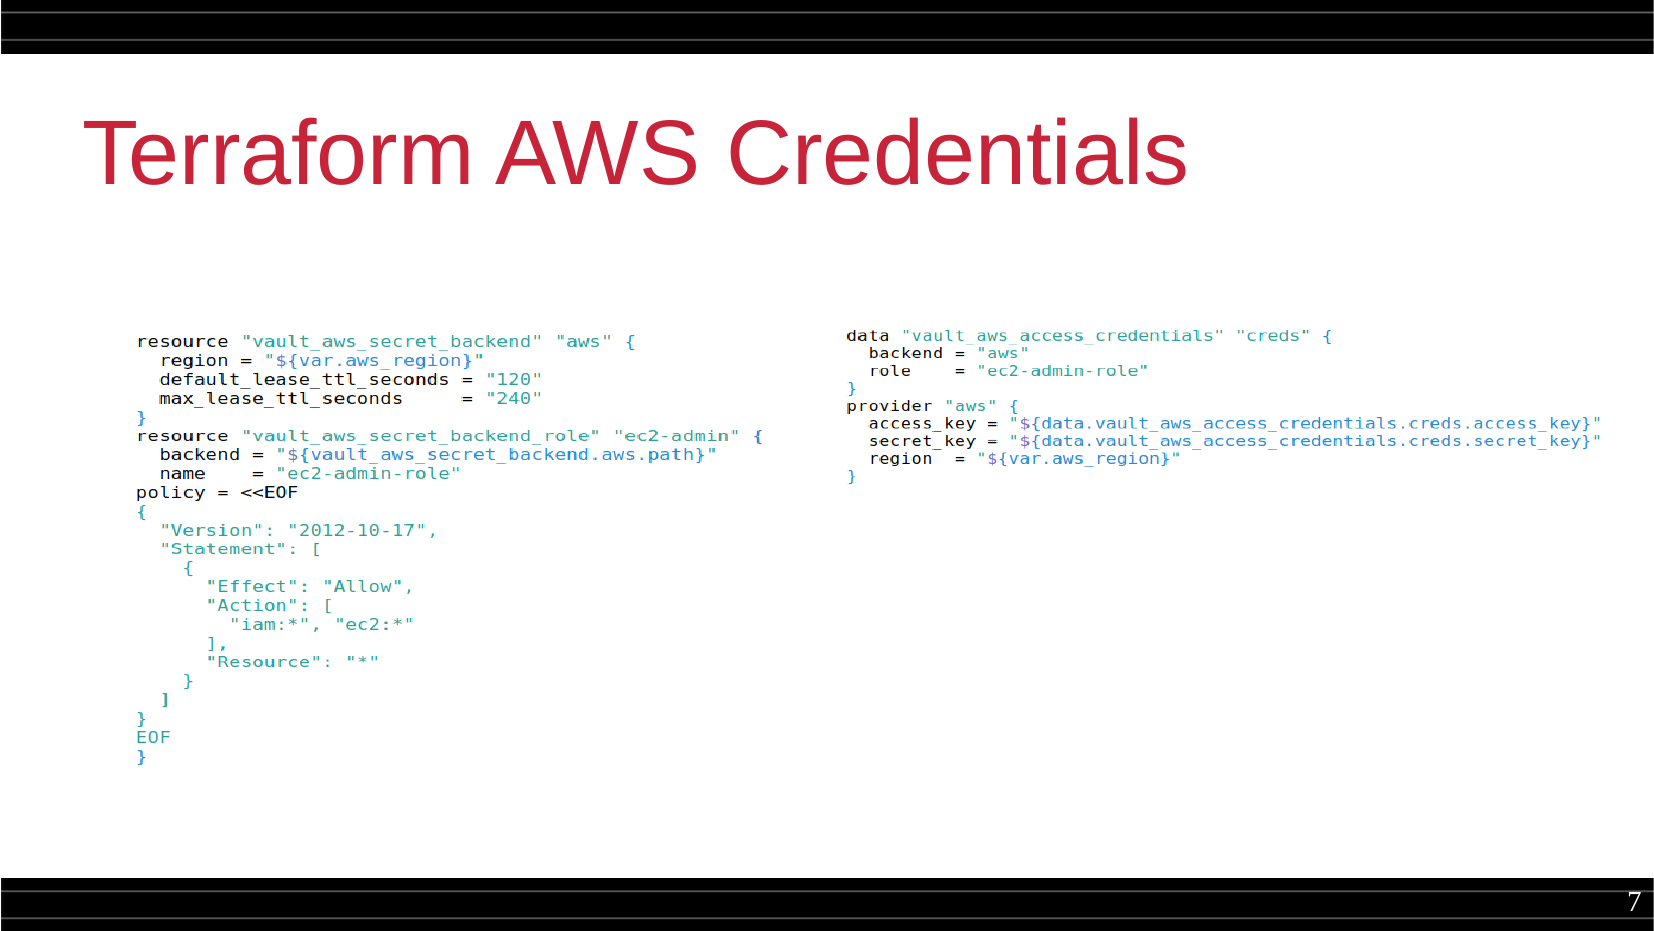

# Terraform AWS Credentials
Consumer
Backend Config
| | | | | |
| --- | --- | --- | --- | --- |
| | | | | |
| | | | | |
| | | | | |
| | | | | |
| | | | | |